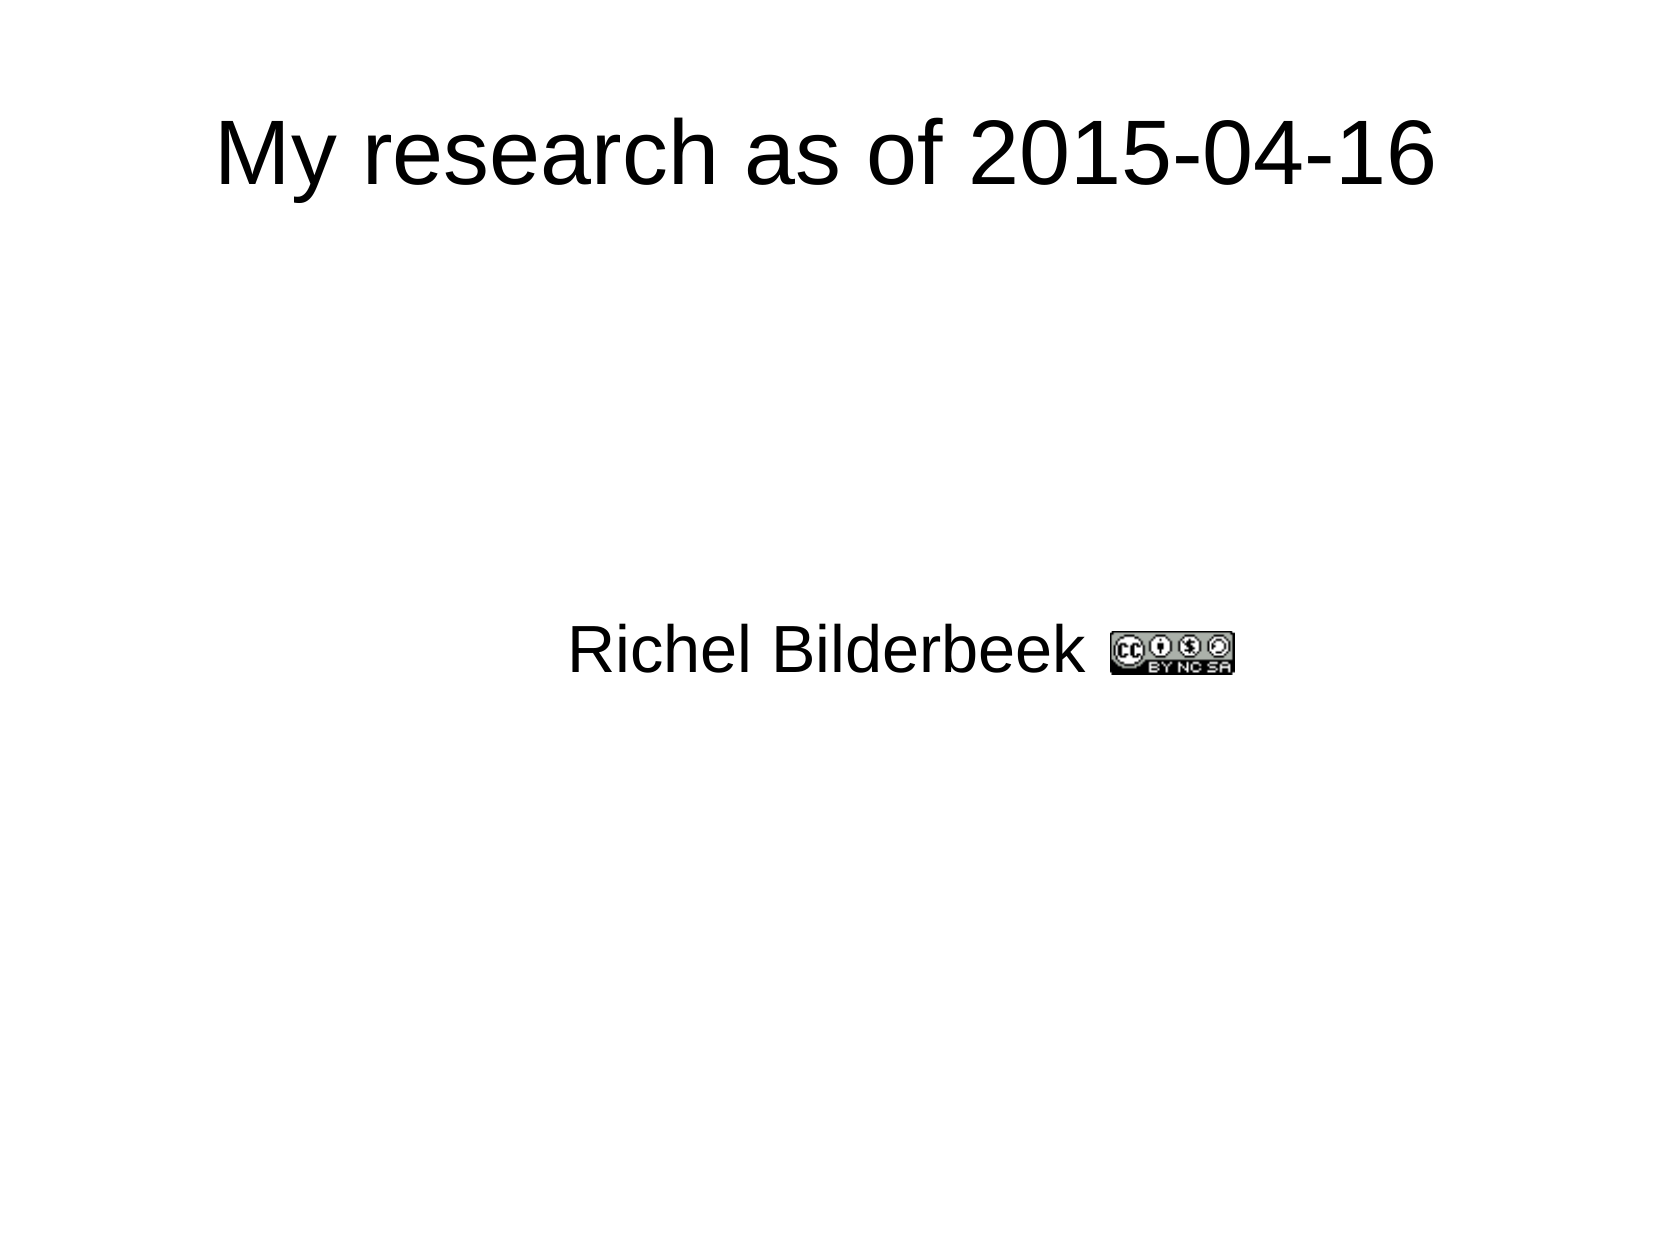

# My research as of 2015-04-16
Richel Bilderbeek